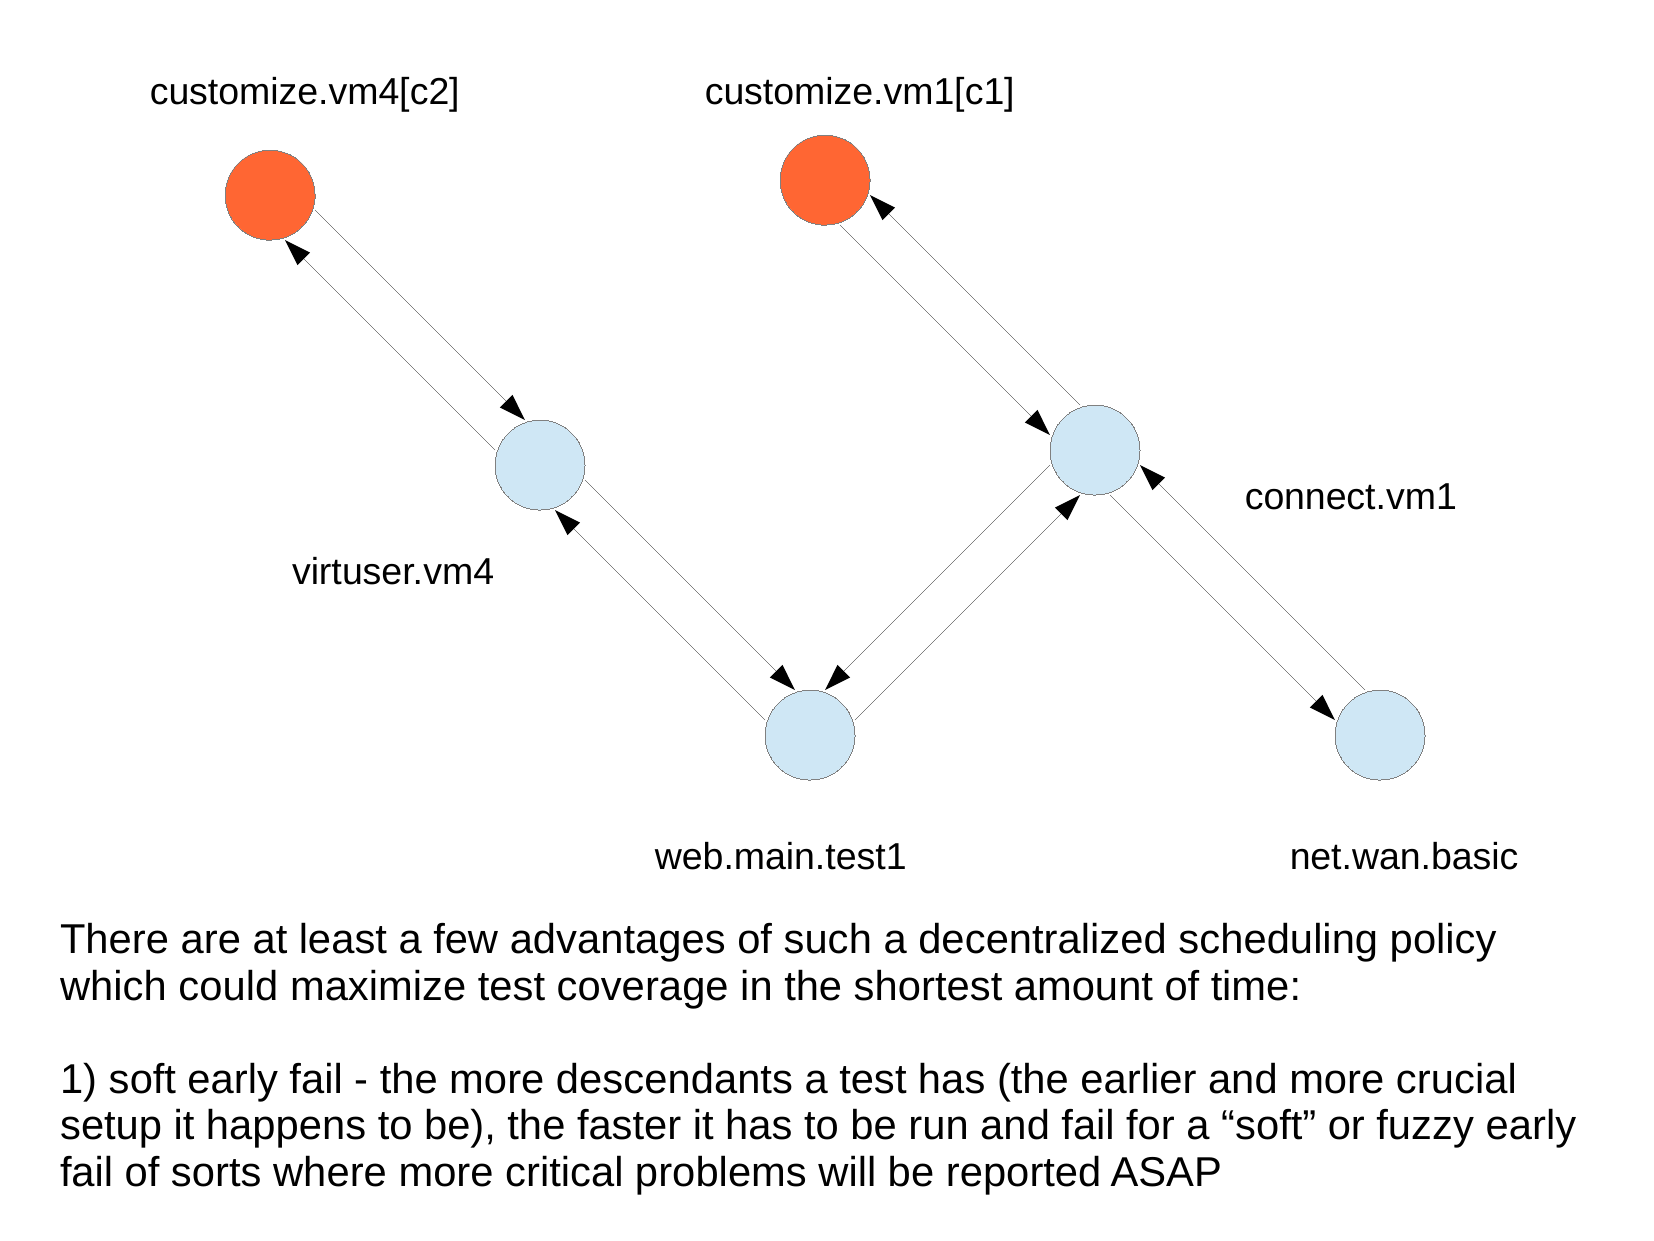

customize.vm4[c2]
customize.vm1[c1]
connect.vm1
virtuser.vm4
web.main.test1
net.wan.basic
# There are at least a few advantages of such a decentralized scheduling policy which could maximize test coverage in the shortest amount of time:
1) soft early fail - the more descendants a test has (the earlier and more crucial setup it happens to be), the faster it has to be run and fail for a “soft” or fuzzy early fail of sorts where more critical problems will be reported ASAP